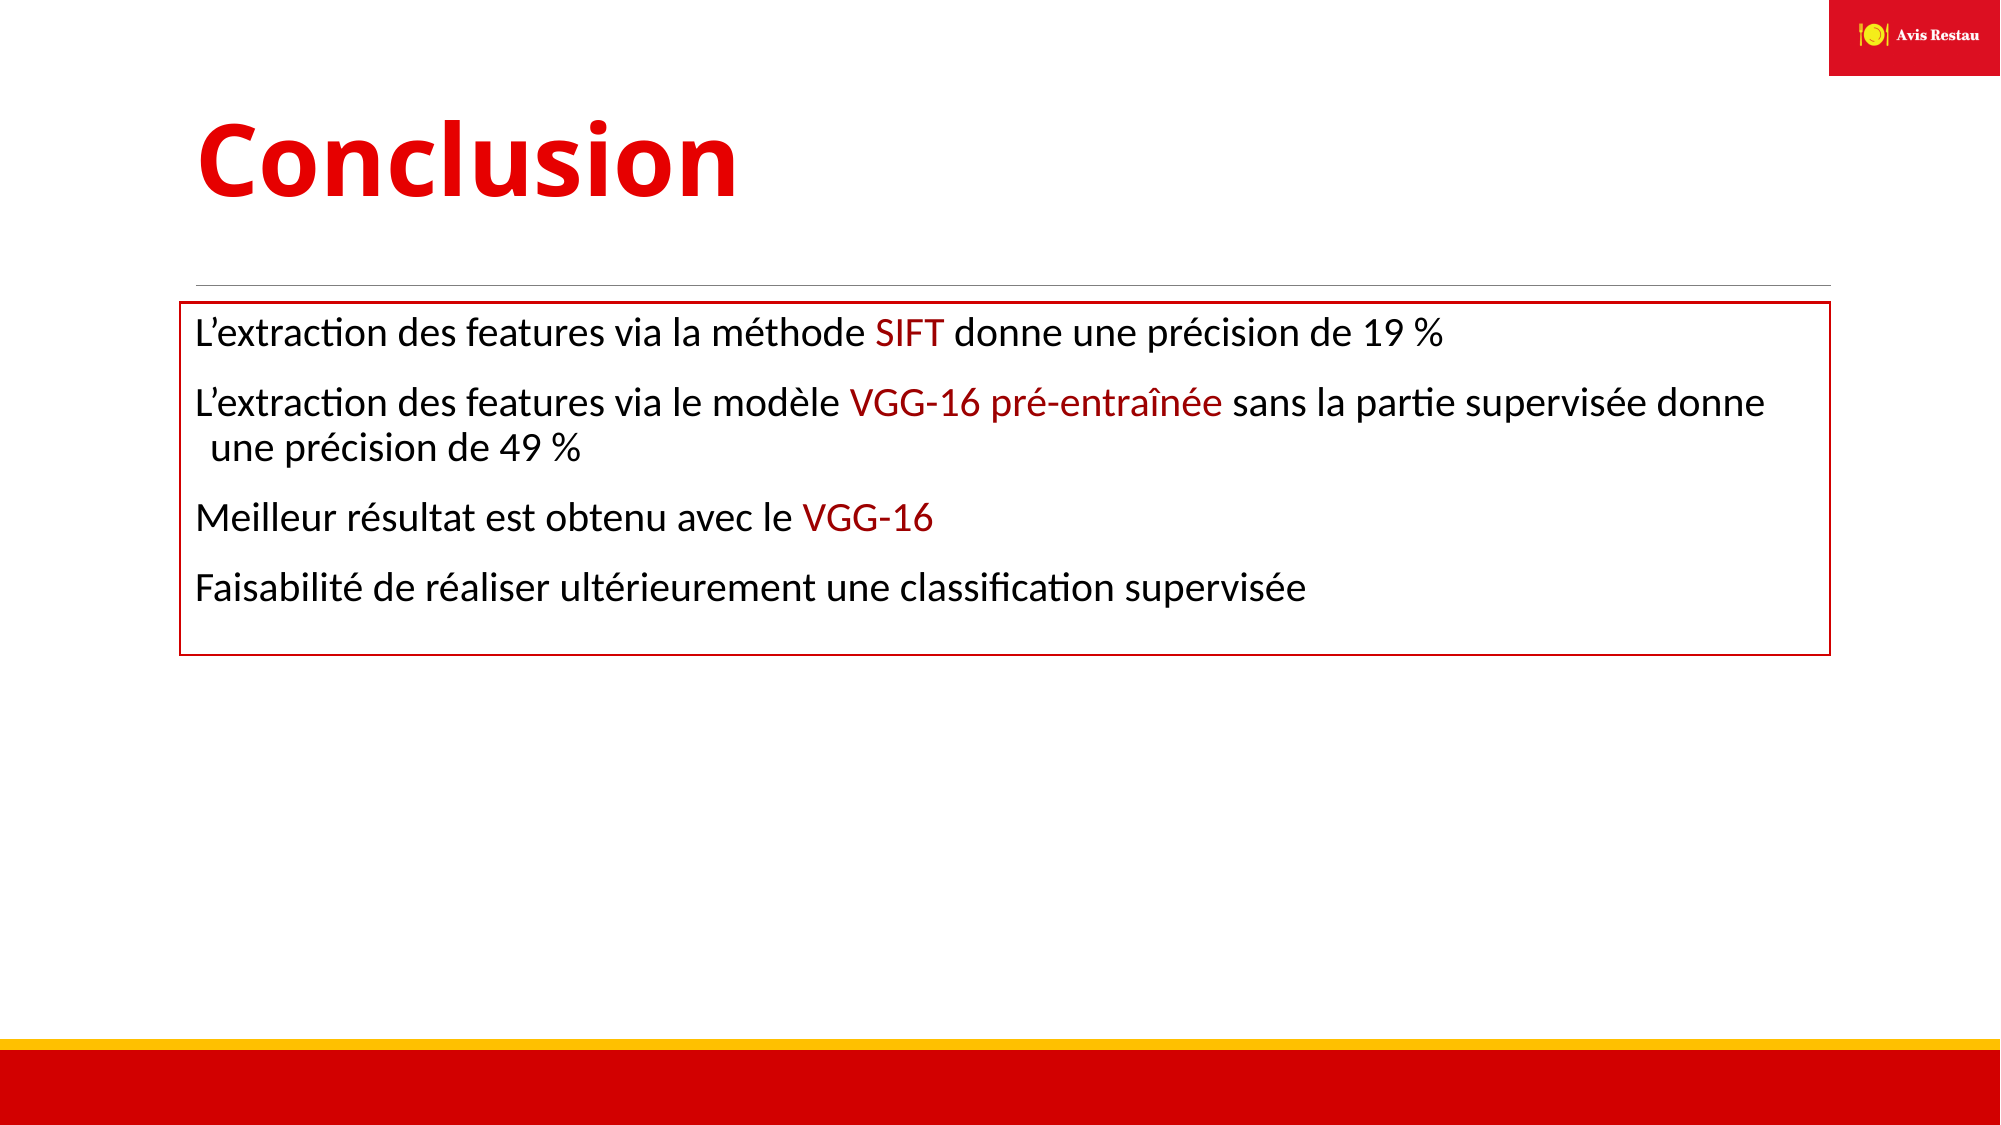

# Conclusion
L’extraction des features via la méthode SIFT donne une précision de 19 %
L’extraction des features via le modèle VGG-16 pré-entraînée sans la partie supervisée donne une précision de 49 %
Meilleur résultat est obtenu avec le VGG-16
Faisabilité de réaliser ultérieurement une classification supervisée